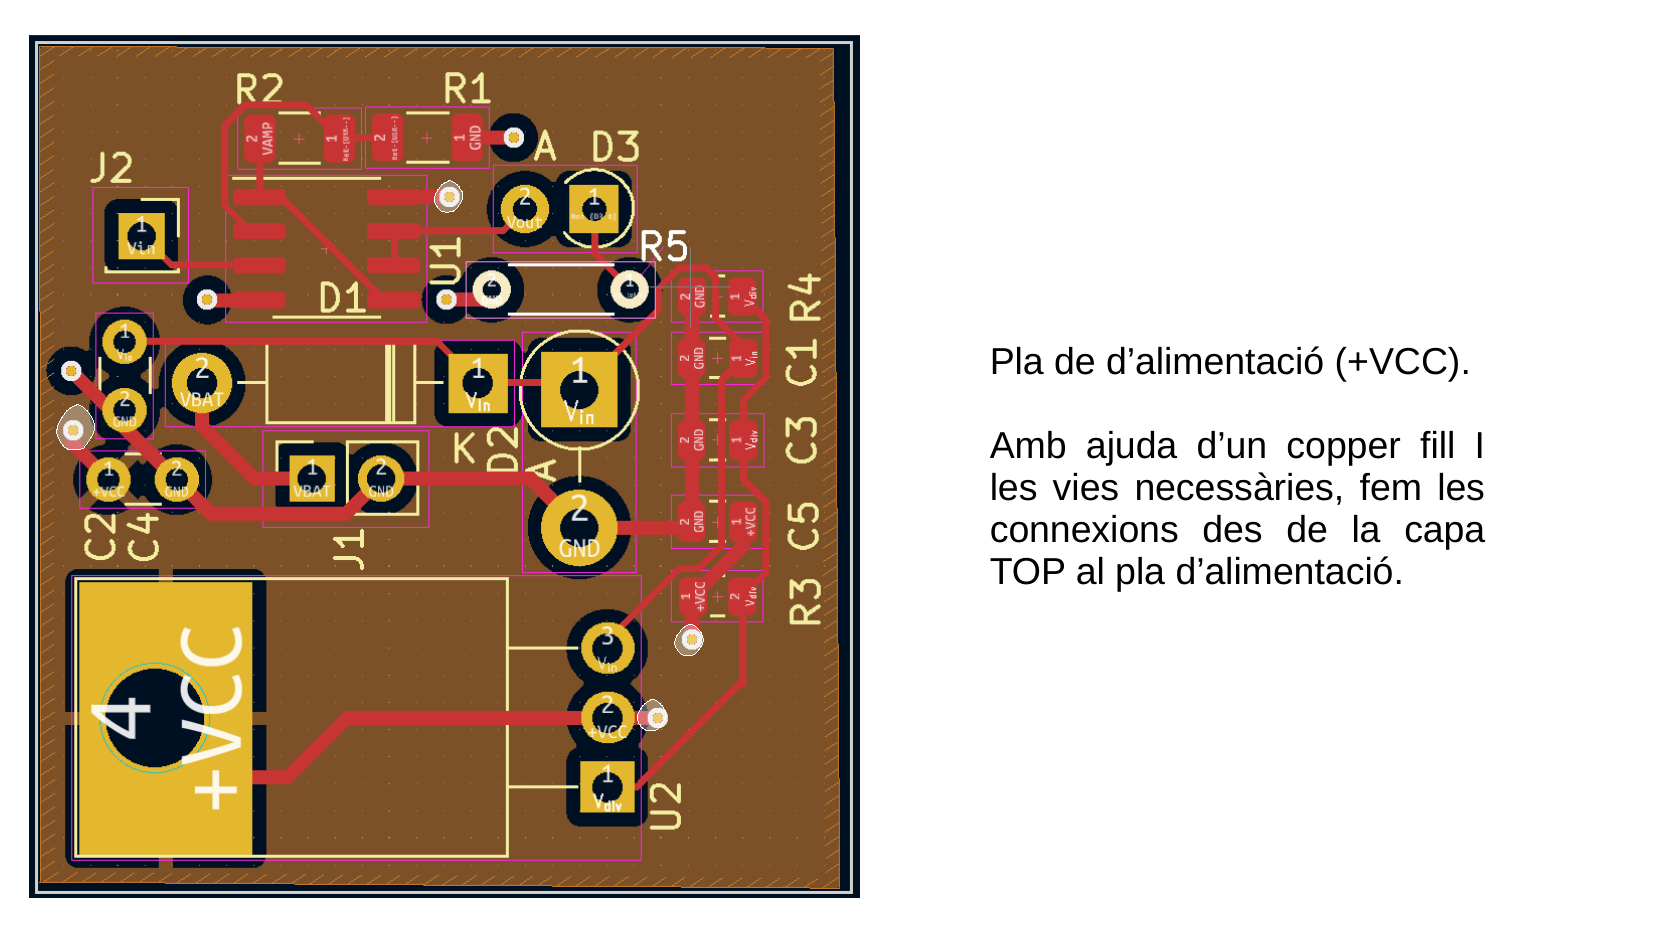

Pla de d’alimentació (+VCC).
Amb ajuda d’un copper fill I les vies necessàries, fem les connexions des de la capa TOP al pla d’alimentació.